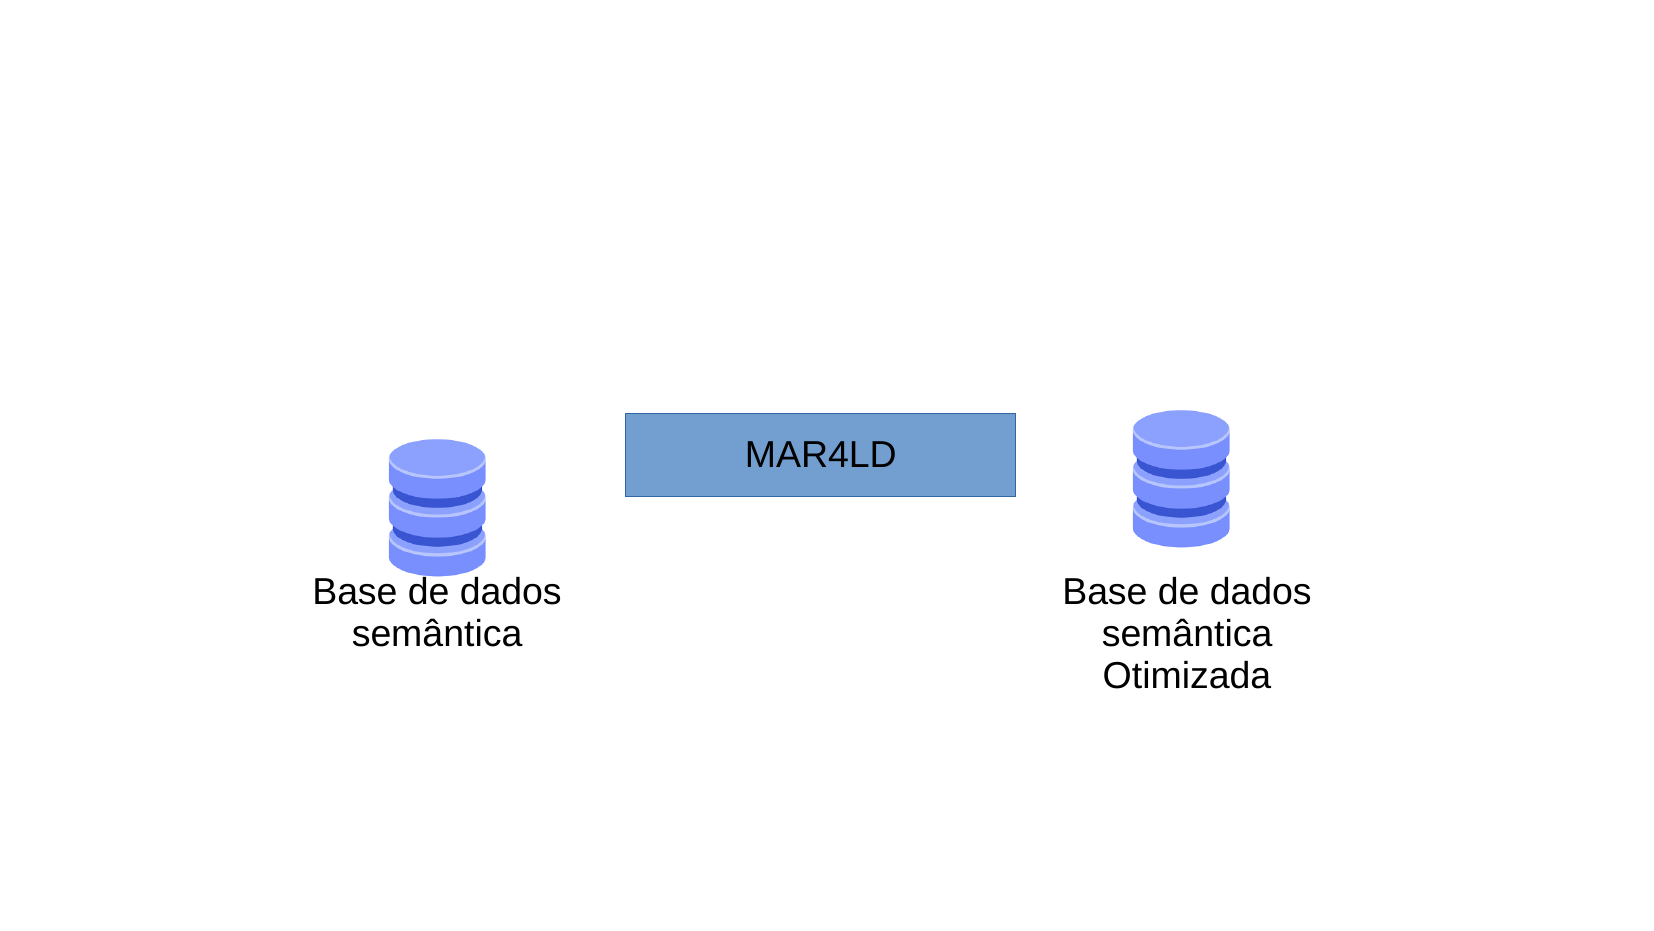

MAR4LD
Base de dados semântica
Base de dados semântica
Otimizada